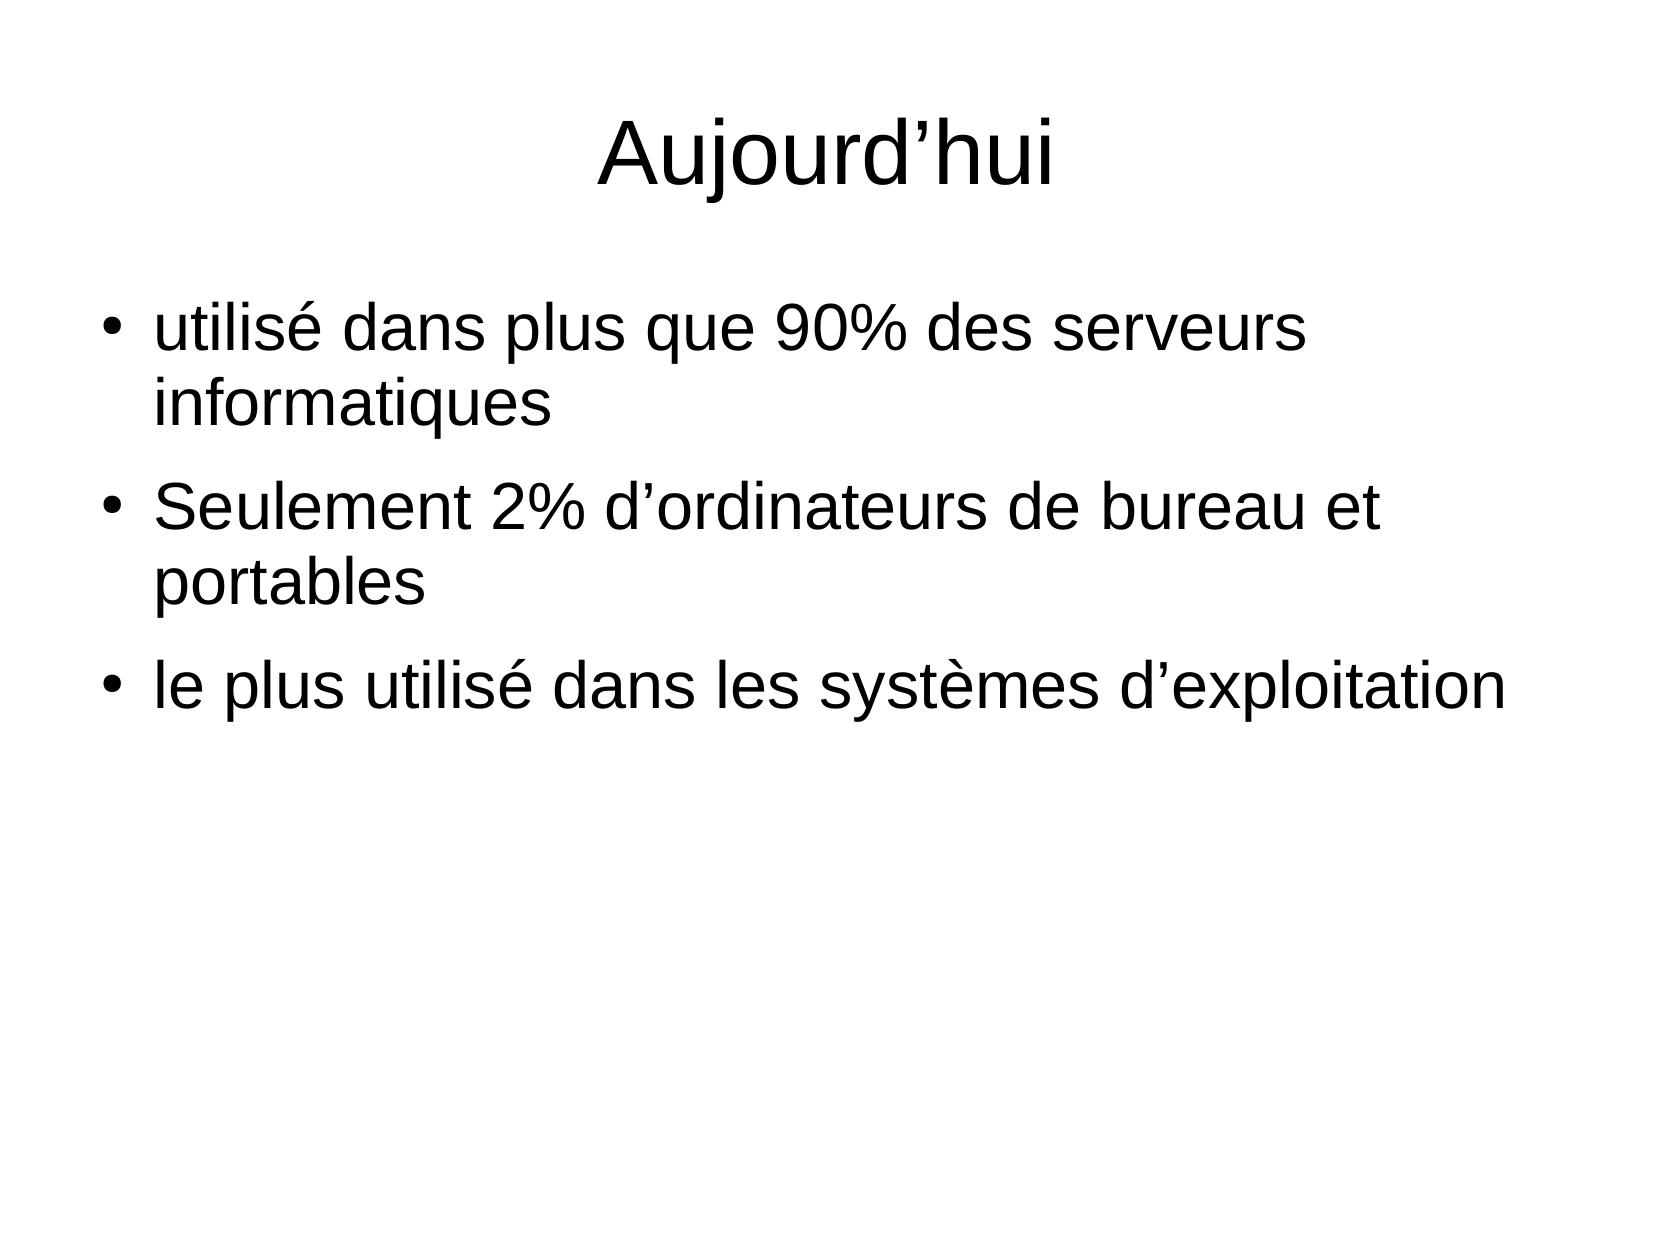

# Aujourd’hui
utilisé dans plus que 90% des serveurs informatiques
Seulement 2% d’ordinateurs de bureau et portables
le plus utilisé dans les systèmes d’exploitation